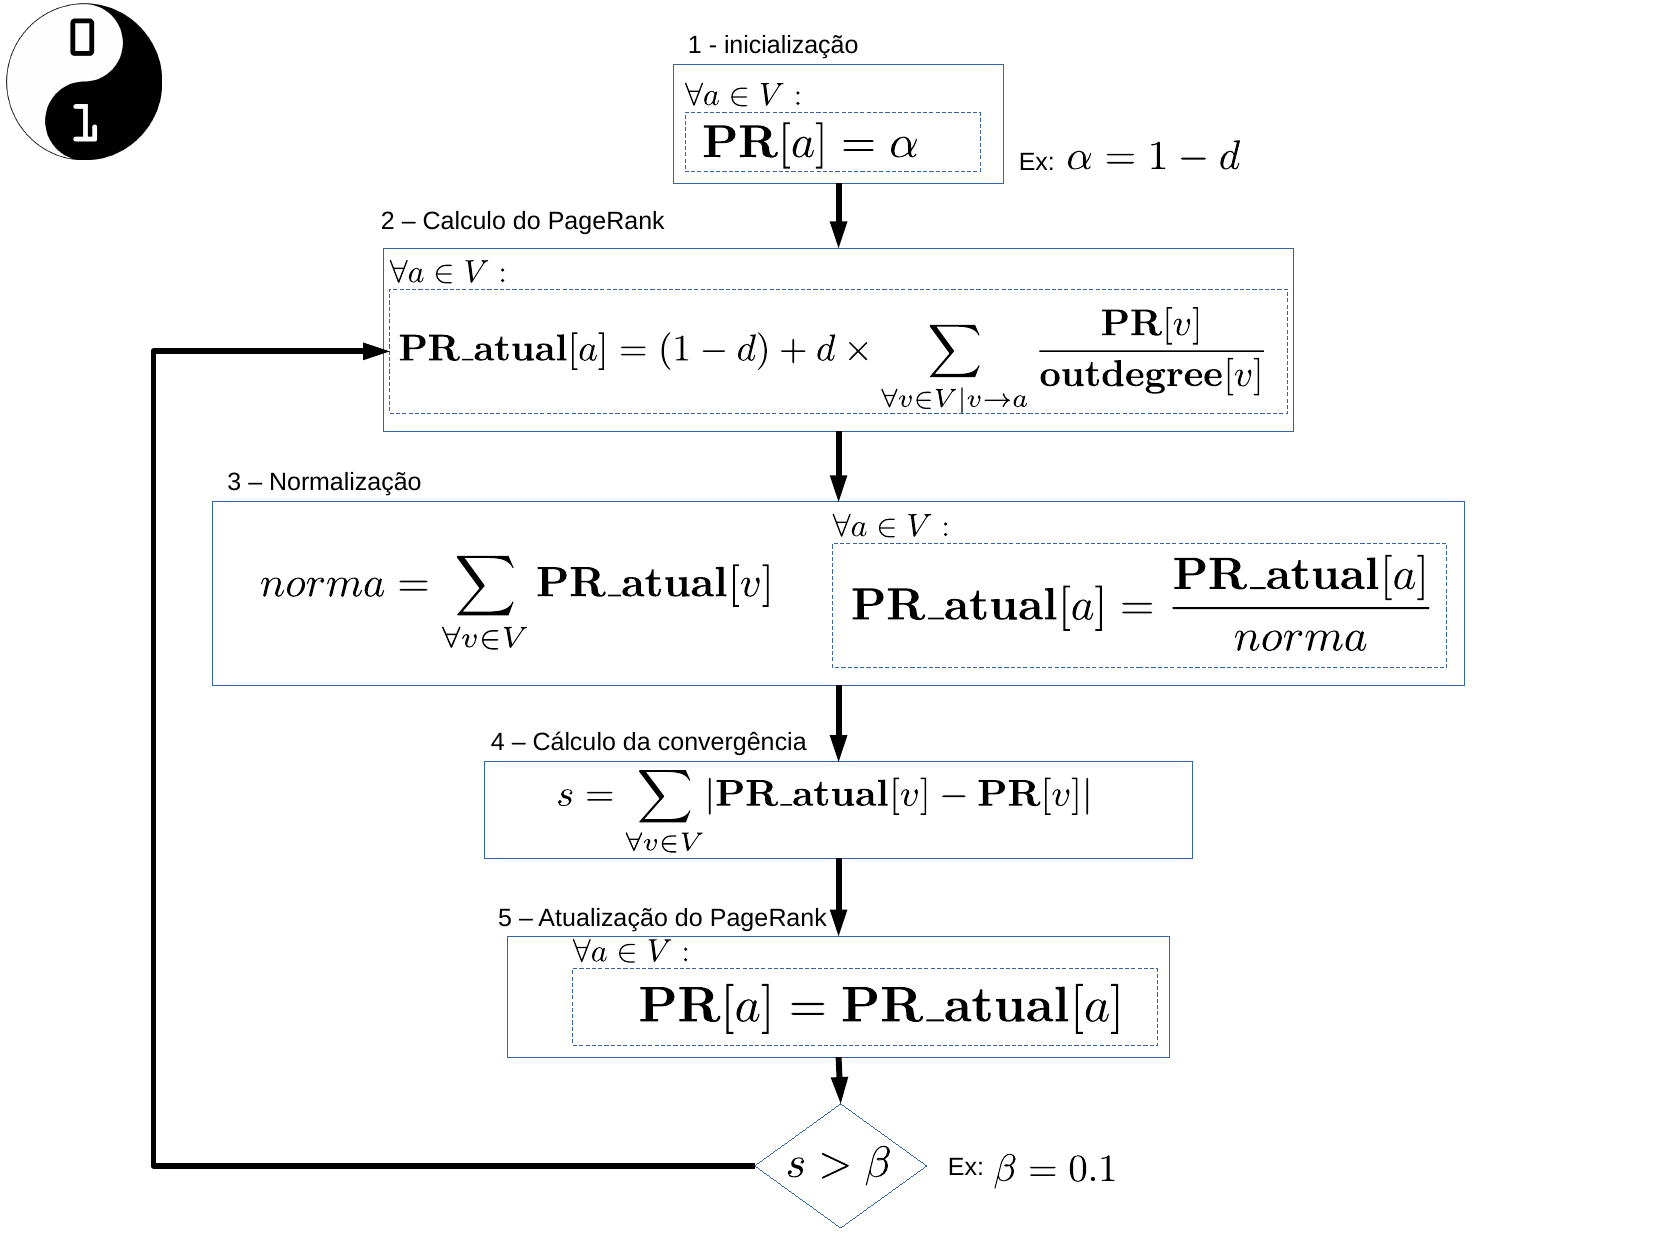

1 - inicialização
Ex:
2 – Calculo do PageRank
3 – Normalização
4 – Cálculo da convergência
5 – Atualização do PageRank
Ex: